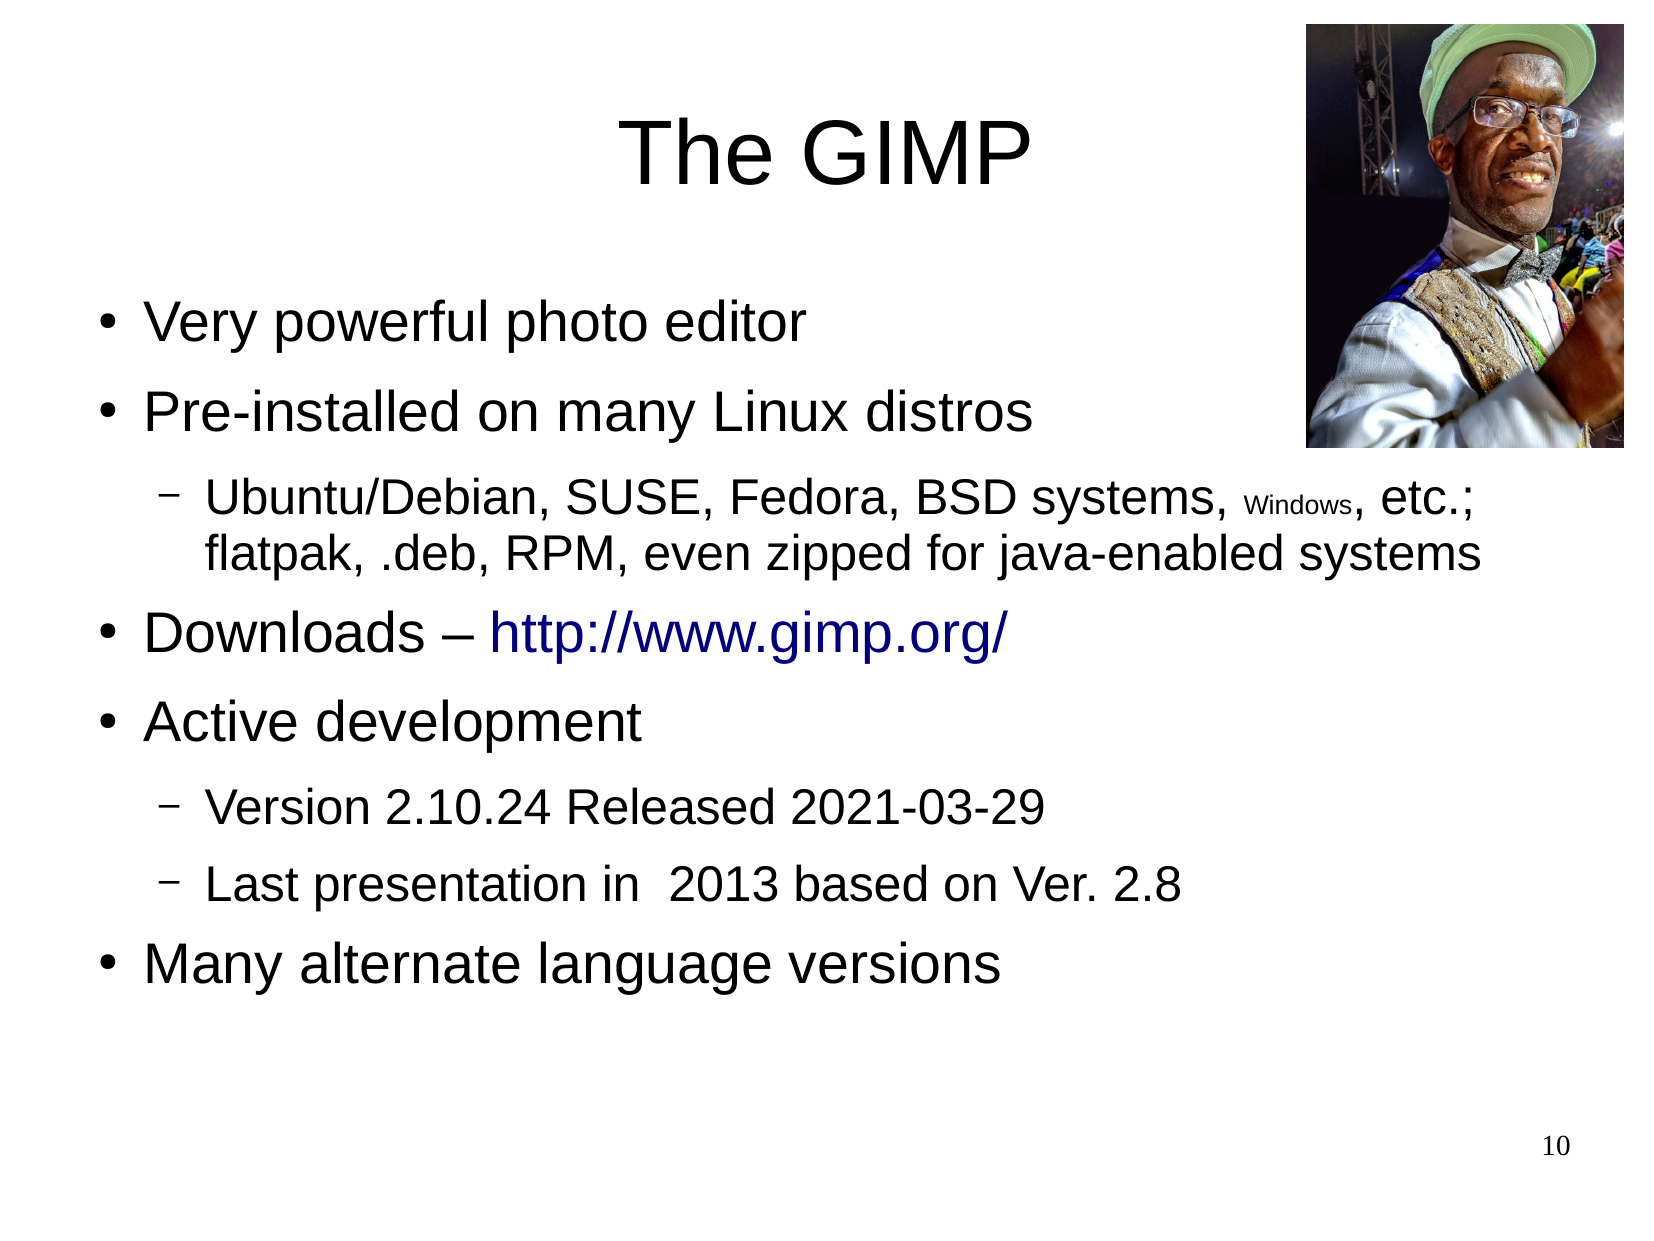

# The GIMP
Very powerful photo editor
Pre-installed on many Linux distros
Ubuntu/Debian, SUSE, Fedora, BSD systems, Windows, etc.; flatpak, .deb, RPM, even zipped for java-enabled systems
Downloads – http://www.gimp.org/
Active development
Version 2.10.24 Released 2021-03-29
Last presentation in 2013 based on Ver. 2.8
Many alternate language versions
10